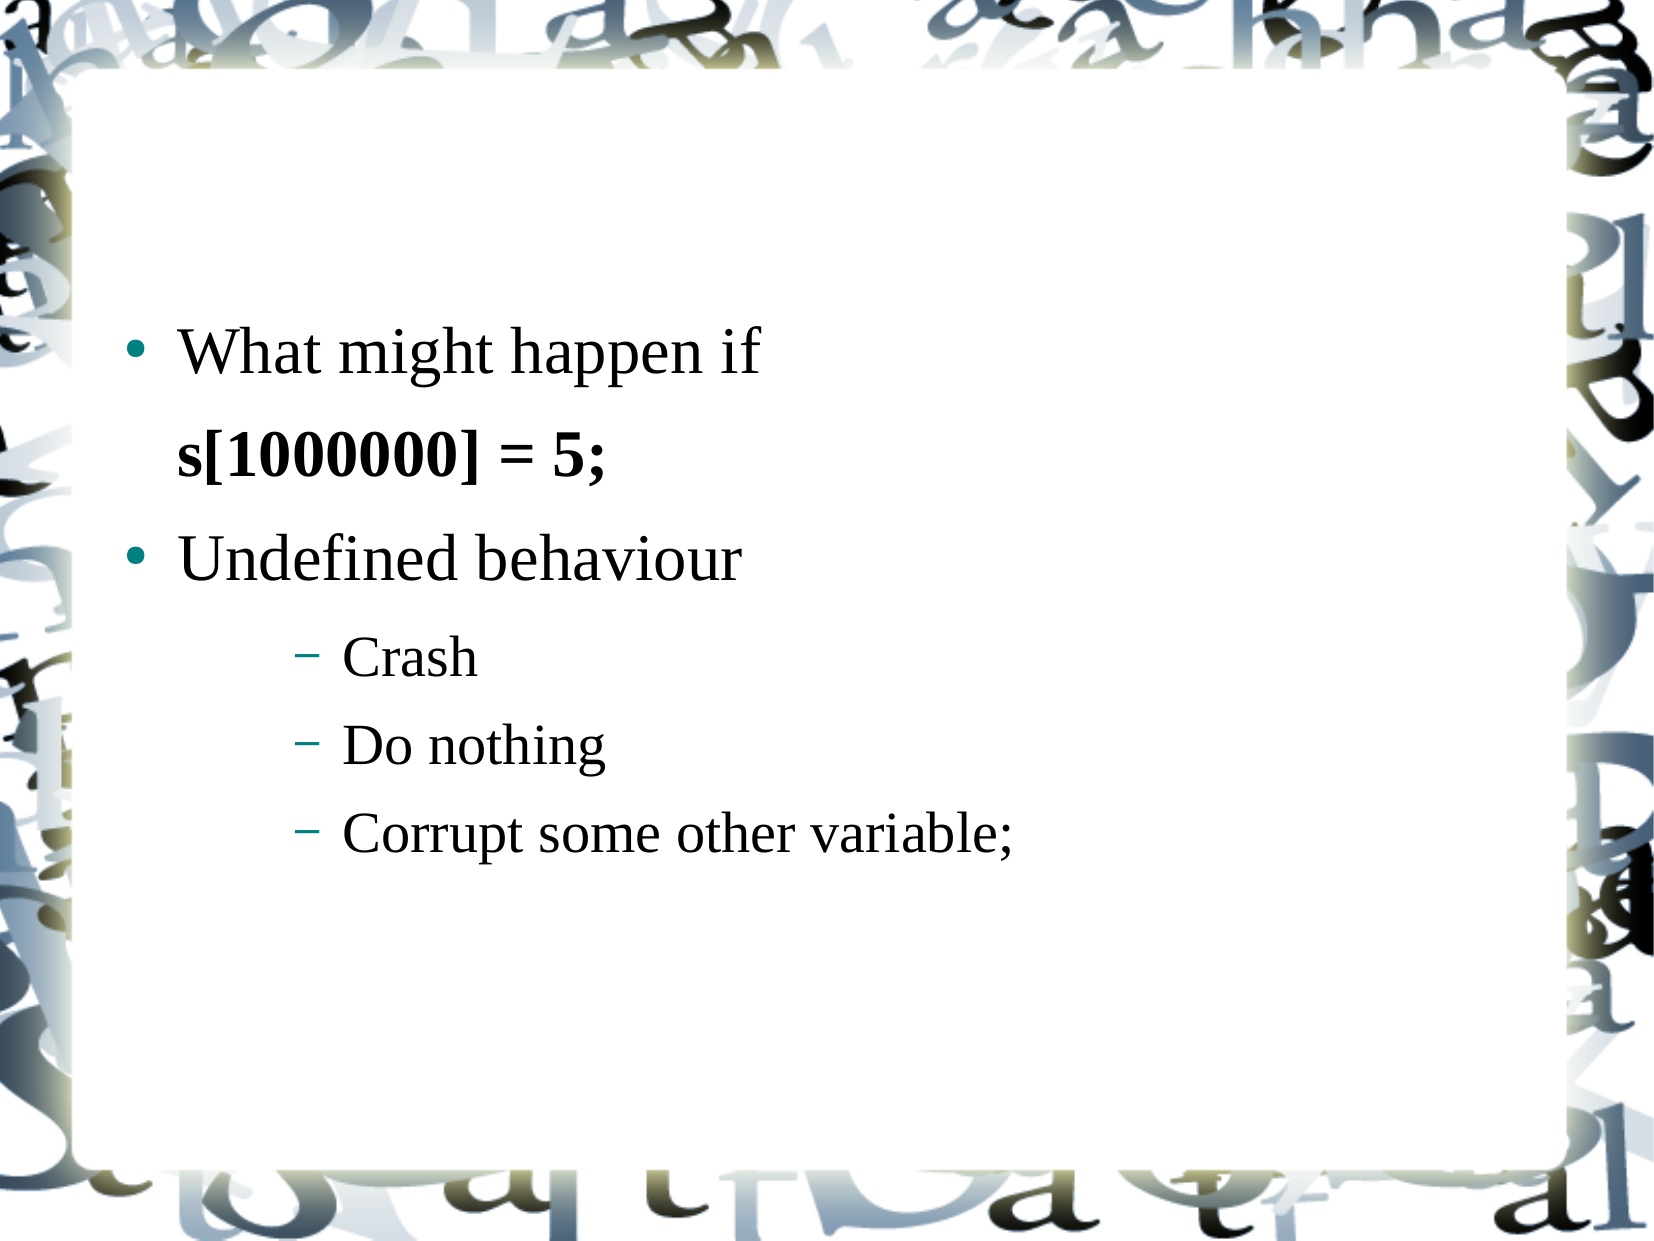

#
What might happen if
s[1000000] = 5;
Undefined behaviour
Crash
Do nothing
Corrupt some other variable;